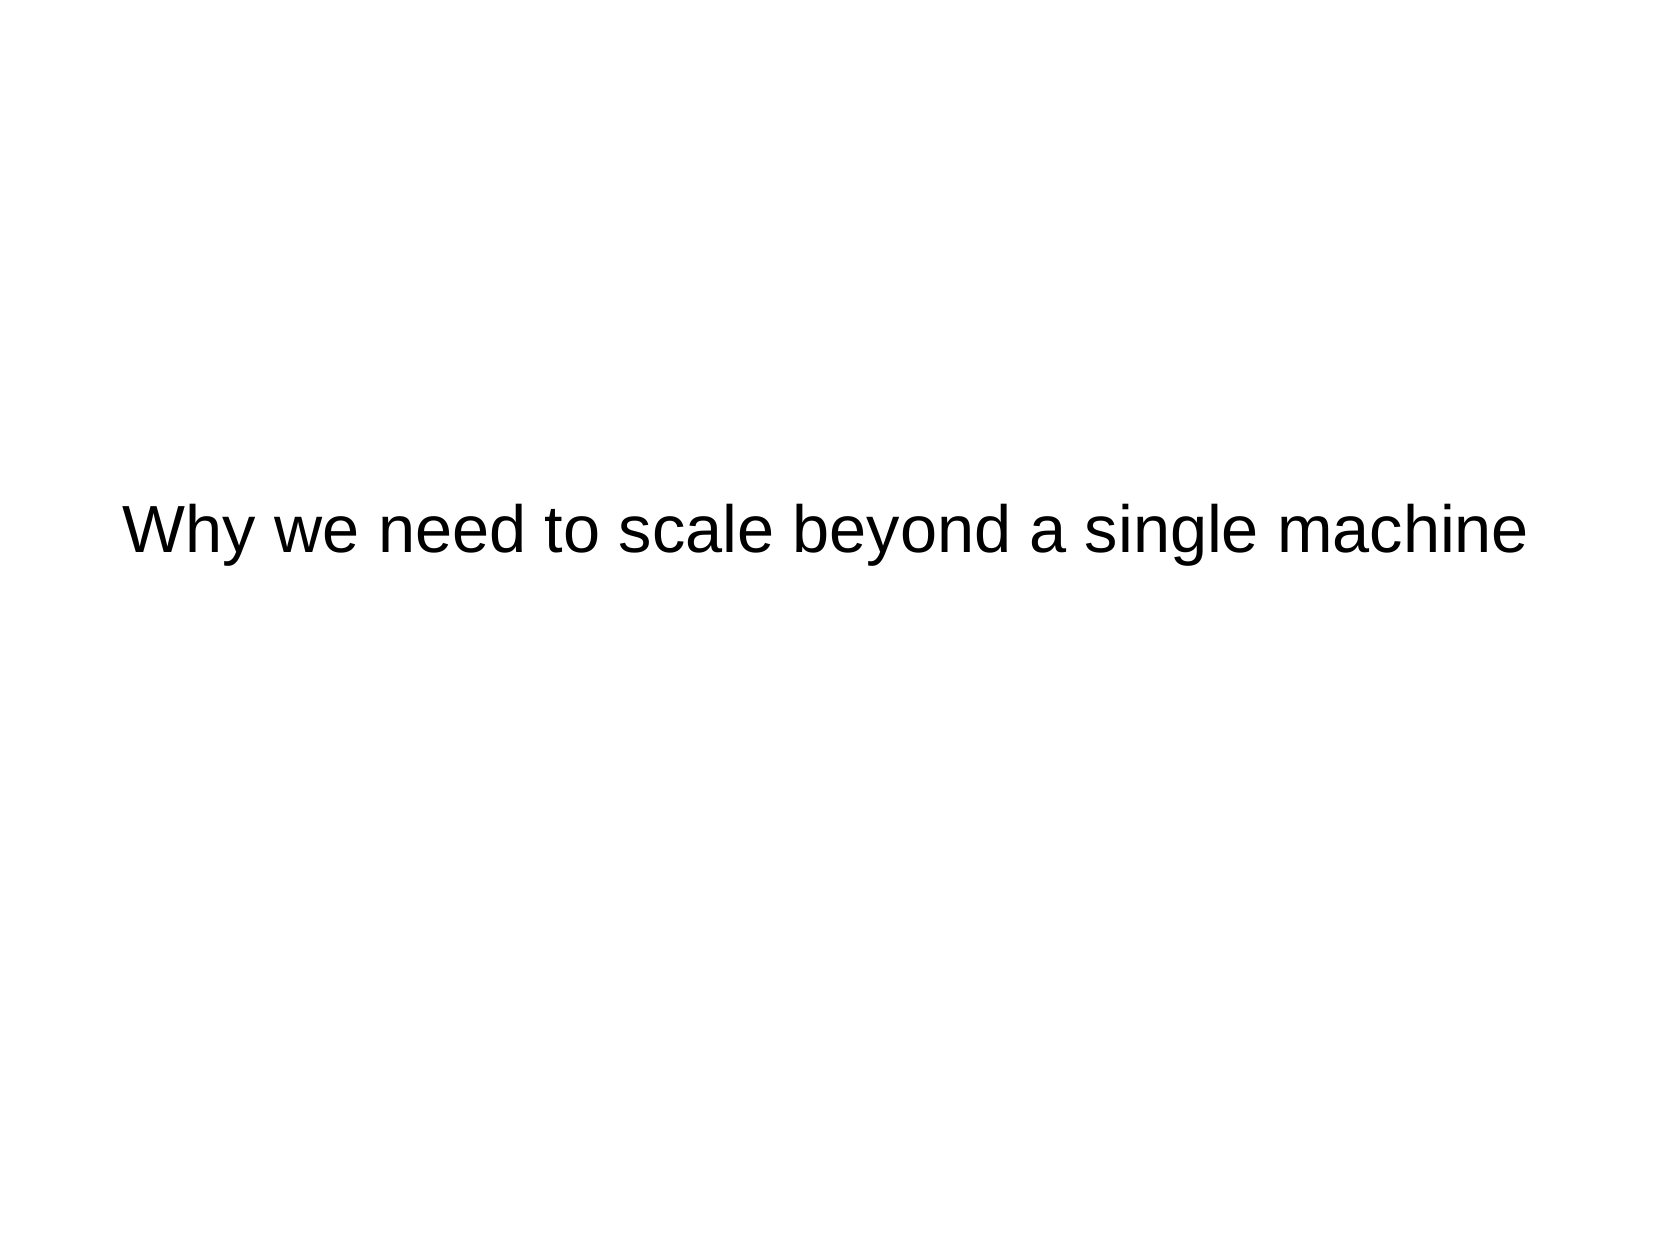

# Why we need to scale beyond a single machine